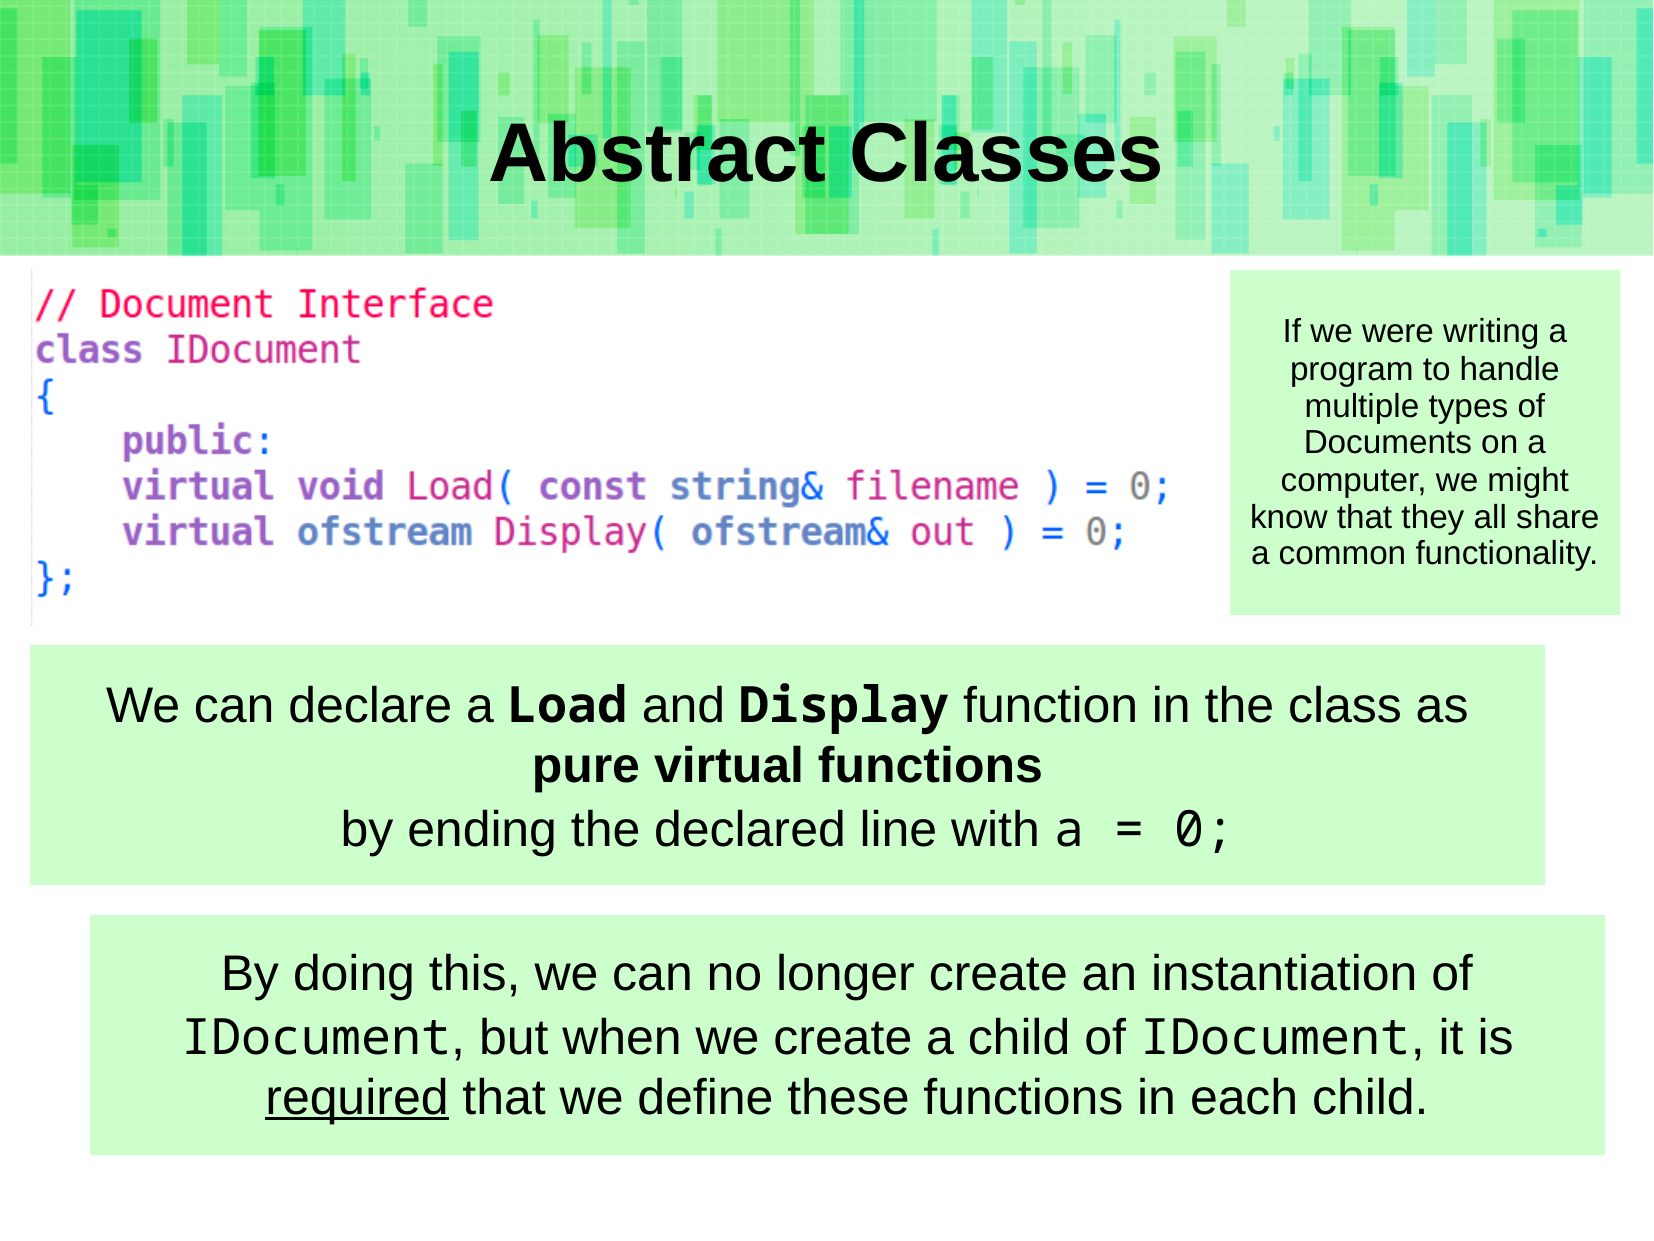

# Abstract Classes
If we were writing a program to handle multiple types of Documents on a computer, we might know that they all share a common functionality.
We can declare a Load and Display function in the class as
pure virtual functions
by ending the declared line with a = 0;
By doing this, we can no longer create an instantiation of IDocument, but when we create a child of IDocument, it is required that we define these functions in each child.